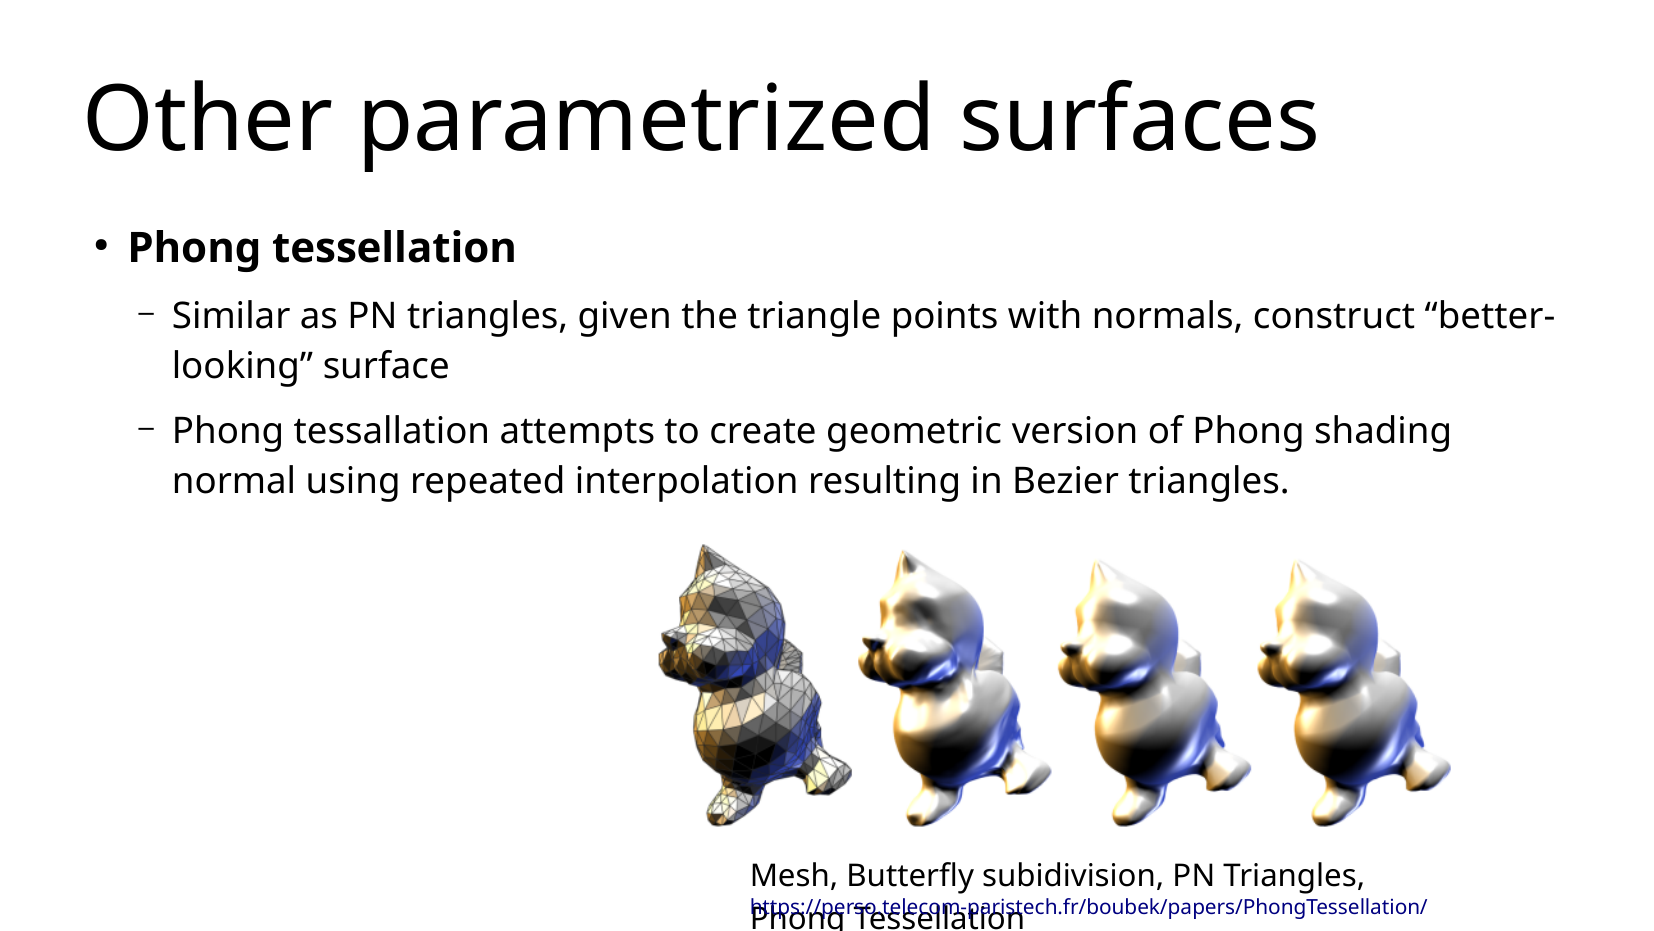

# Other parametrized surfaces
Phong tessellation
Similar as PN triangles, given the triangle points with normals, construct “better-looking” surface
Phong tessallation attempts to create geometric version of Phong shading normal using repeated interpolation resulting in Bezier triangles.
Mesh, Butterfly subidivision, PN Triangles, Phong Tessellation
https://perso.telecom-paristech.fr/boubek/papers/PhongTessellation/